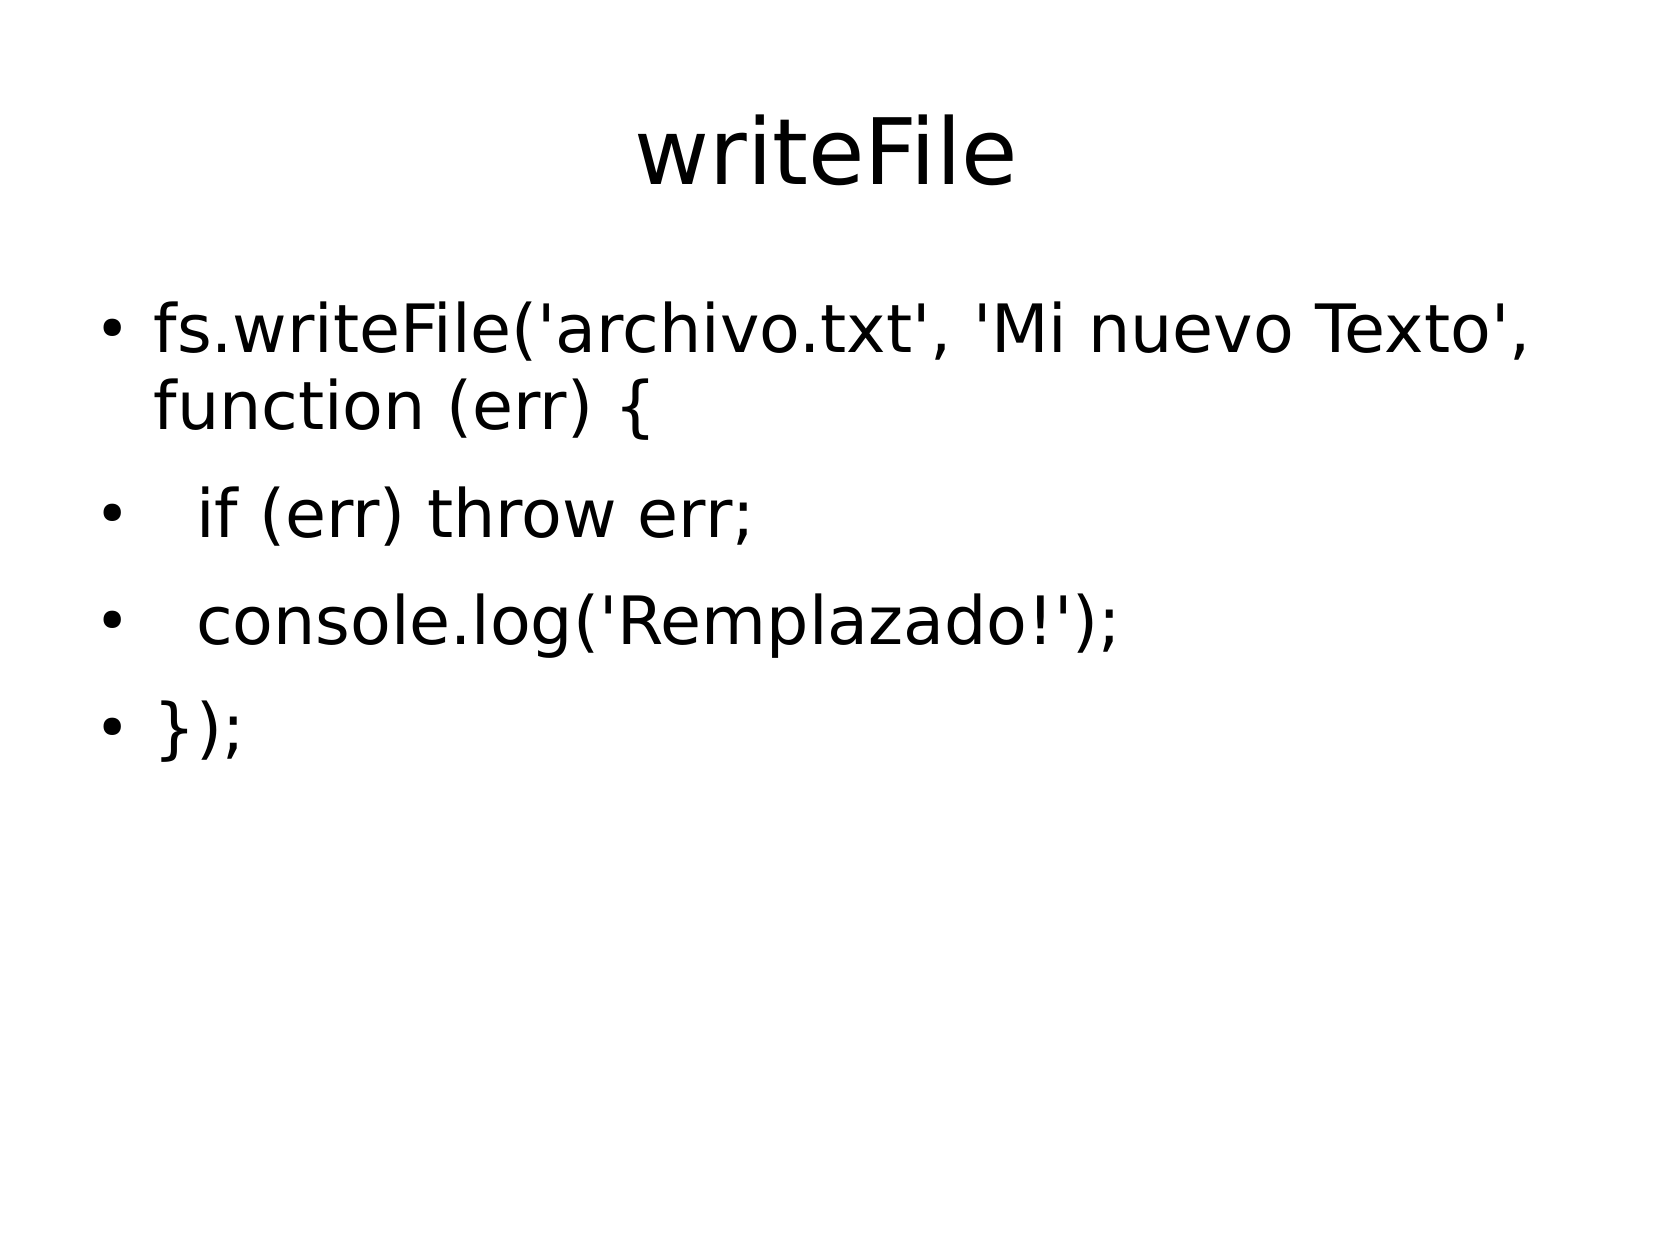

# writeFile
fs.writeFile('archivo.txt', 'Mi nuevo Texto', function (err) {
 if (err) throw err;
 console.log('Remplazado!');
});